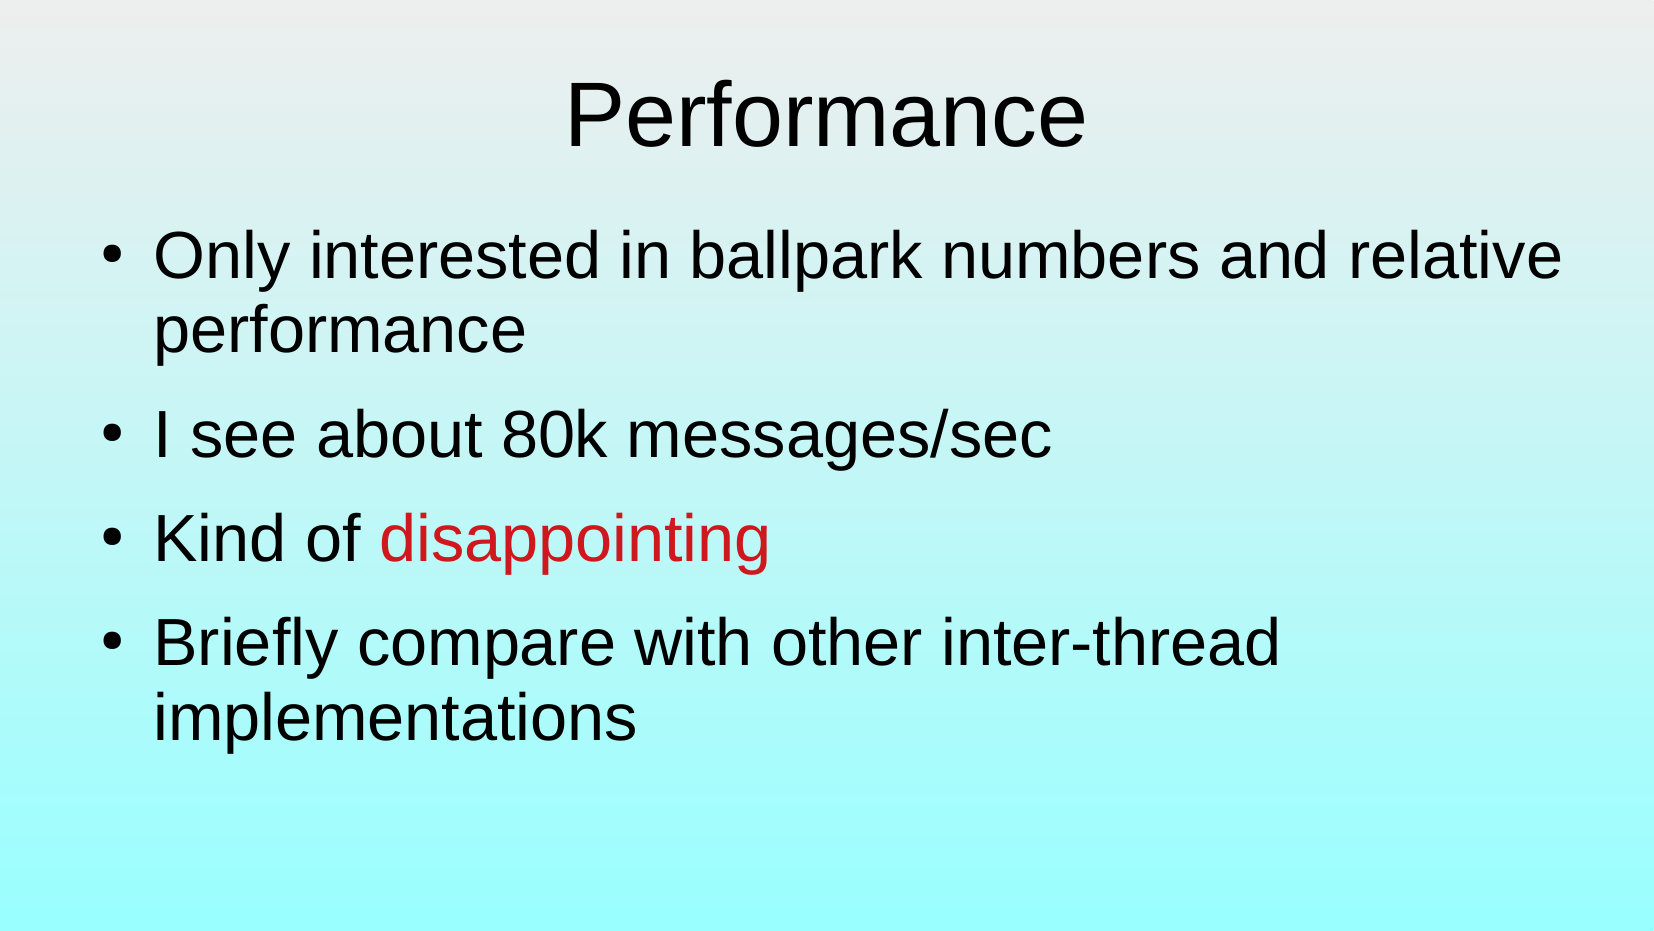

# Performance
Only interested in ballpark numbers and relative performance
I see about 80k messages/sec
Kind of disappointing
Briefly compare with other inter-thread implementations